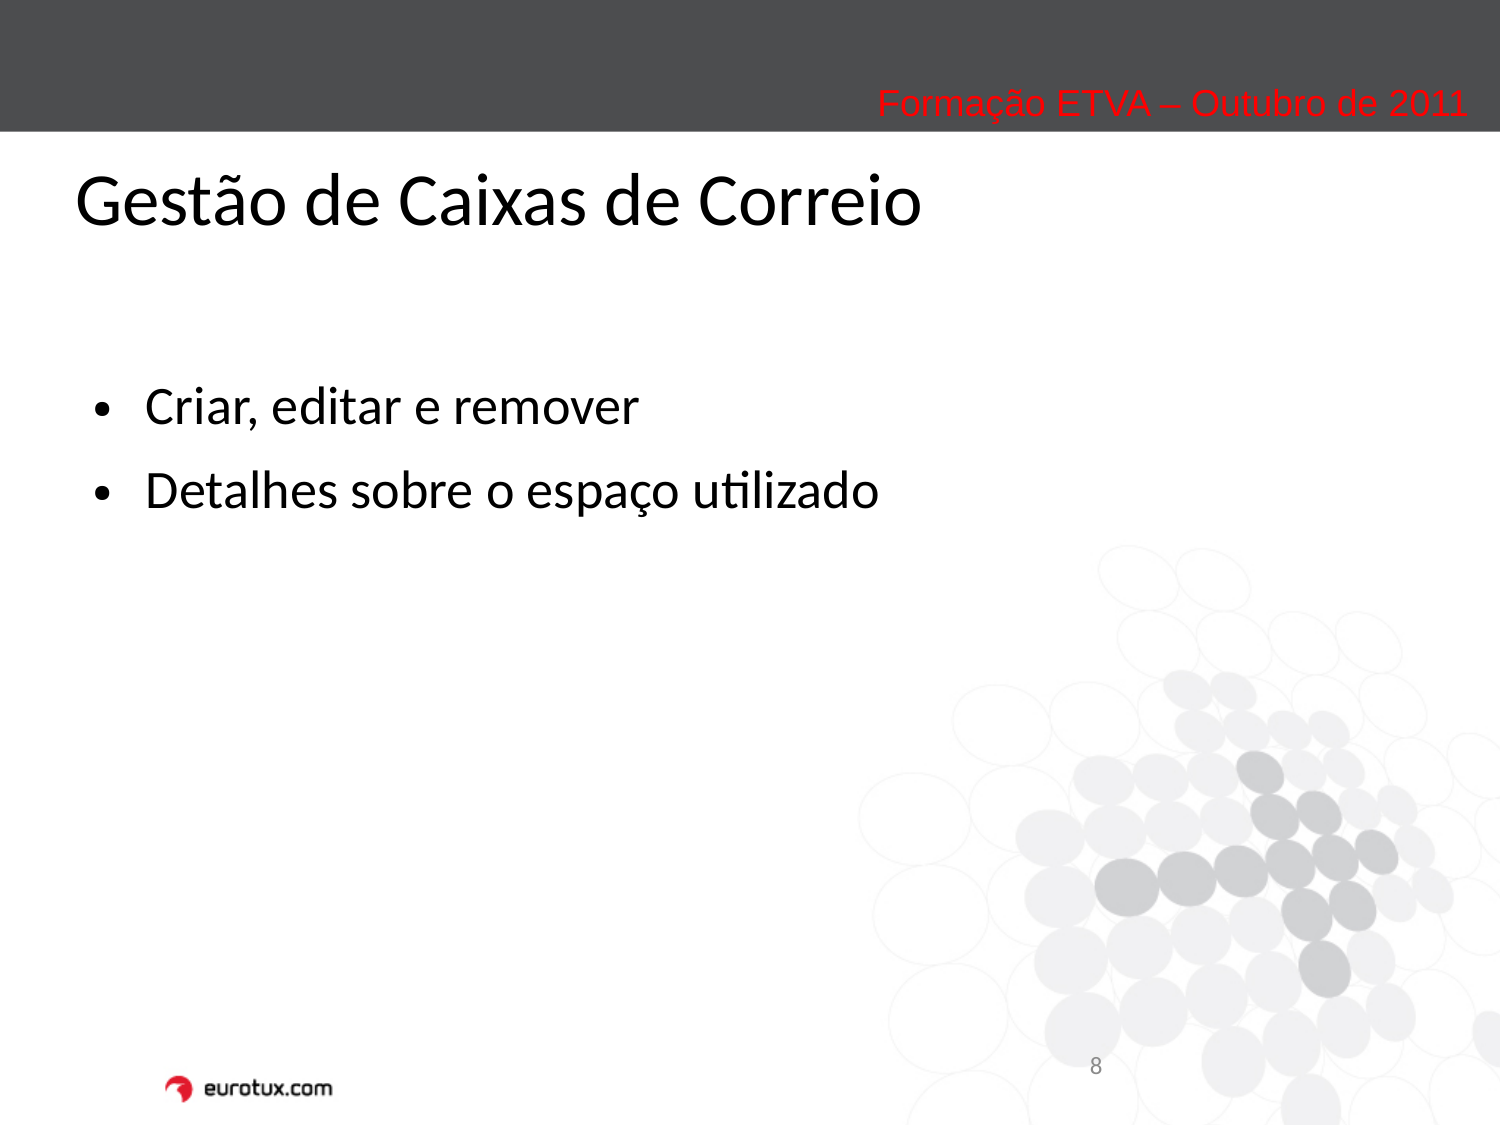

# Gestão de Caixas de Correio
Criar, editar e remover
Detalhes sobre o espaço utilizado
8